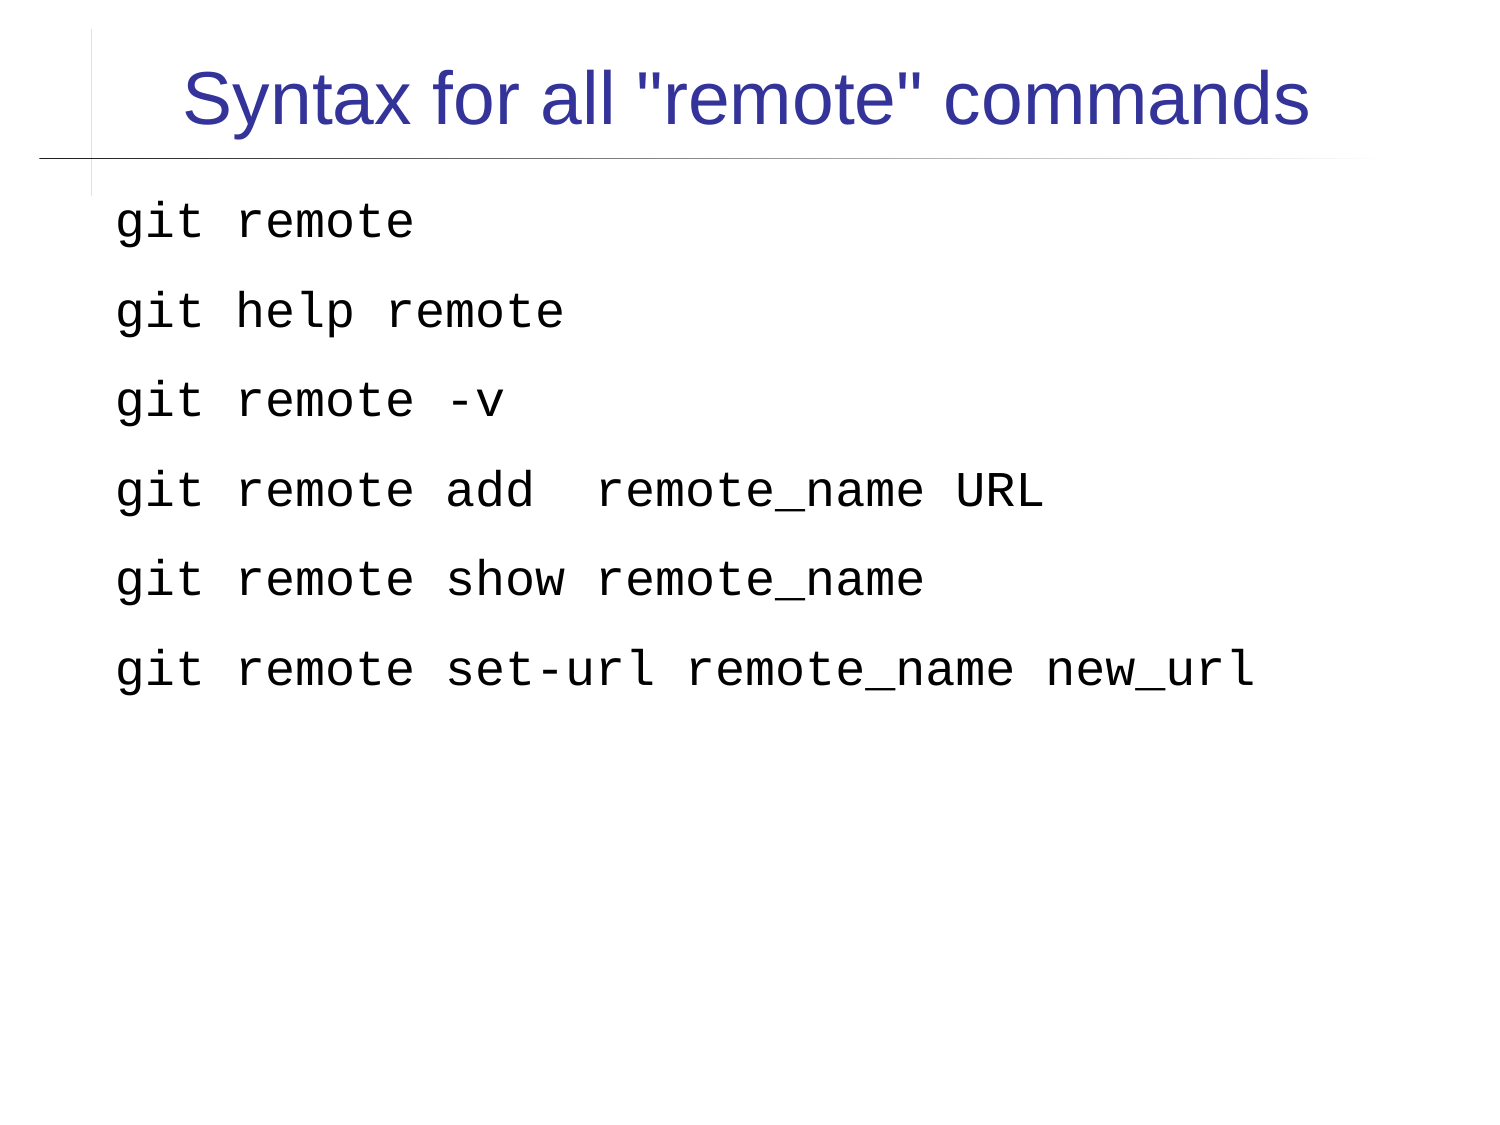

# Syntax for all "remote" commands
git remote
git help remote
git remote -v
git remote add remote_name URL
git remote show remote_name
git remote set-url remote_name new_url